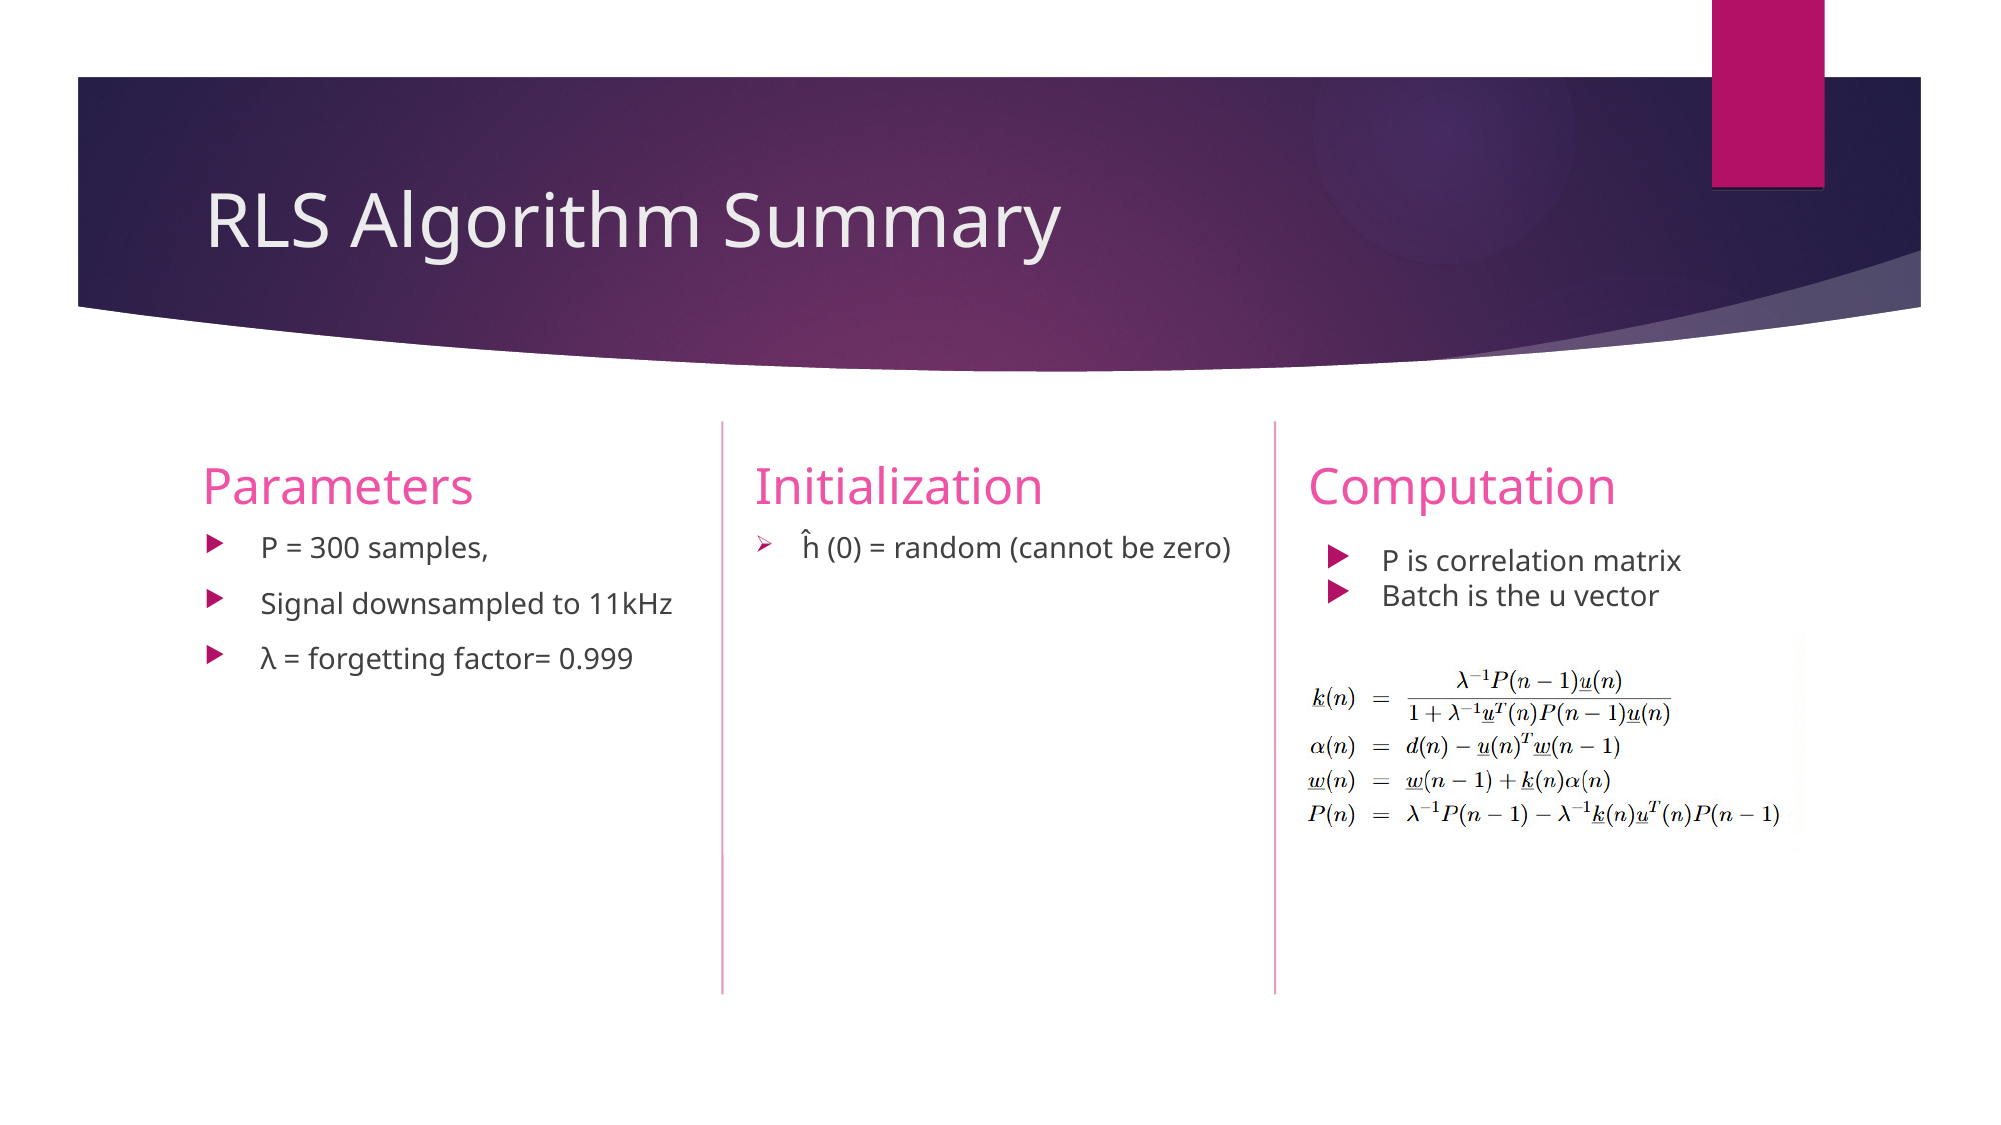

# RLS Algorithm Summary
Parameters
Initialization
Computation
P = 300 samples,
Signal downsampled to 11kHz
λ = forgetting factor= 0.999
ĥ (0) = random (cannot be zero)
P is correlation matrix
Batch is the u vector